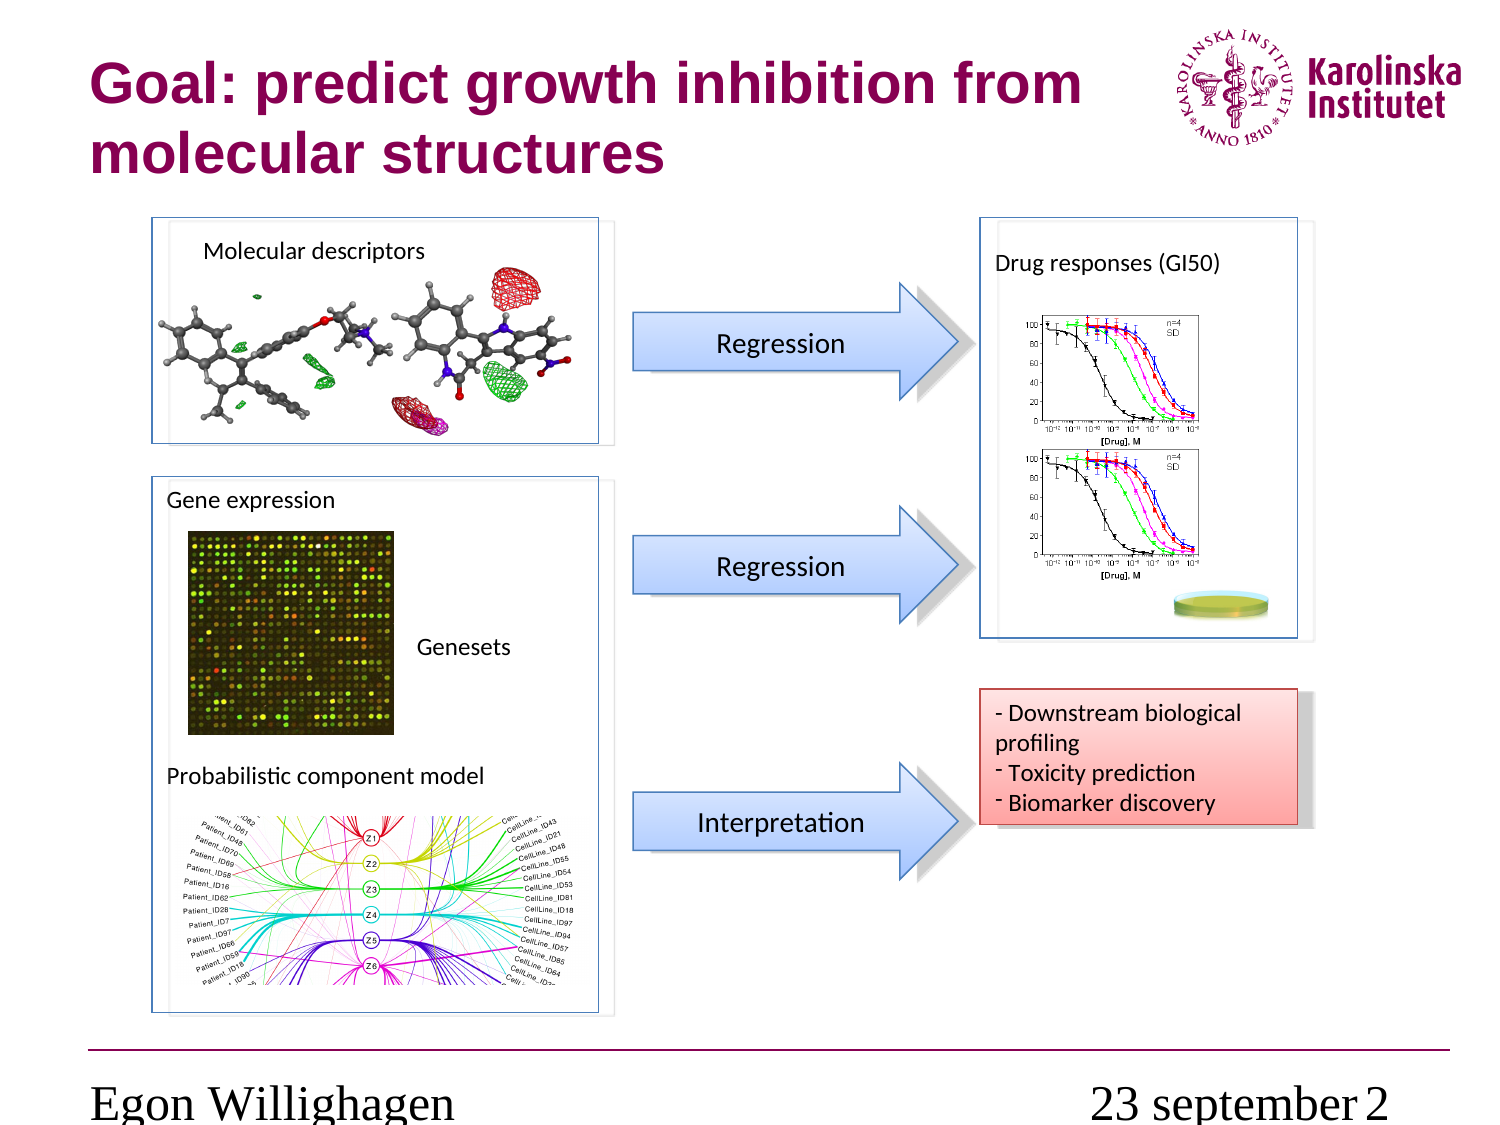

# Goal: predict growth inhibition from molecular structures
Molecular descriptors
Drug responses (GI50)
Regression
Gene expression
Regression
Genesets
- Downstream biological profiling
 Toxicity prediction
 Biomarker discovery
Probabilistic component model
Interpretation
Egon Willighagen
2